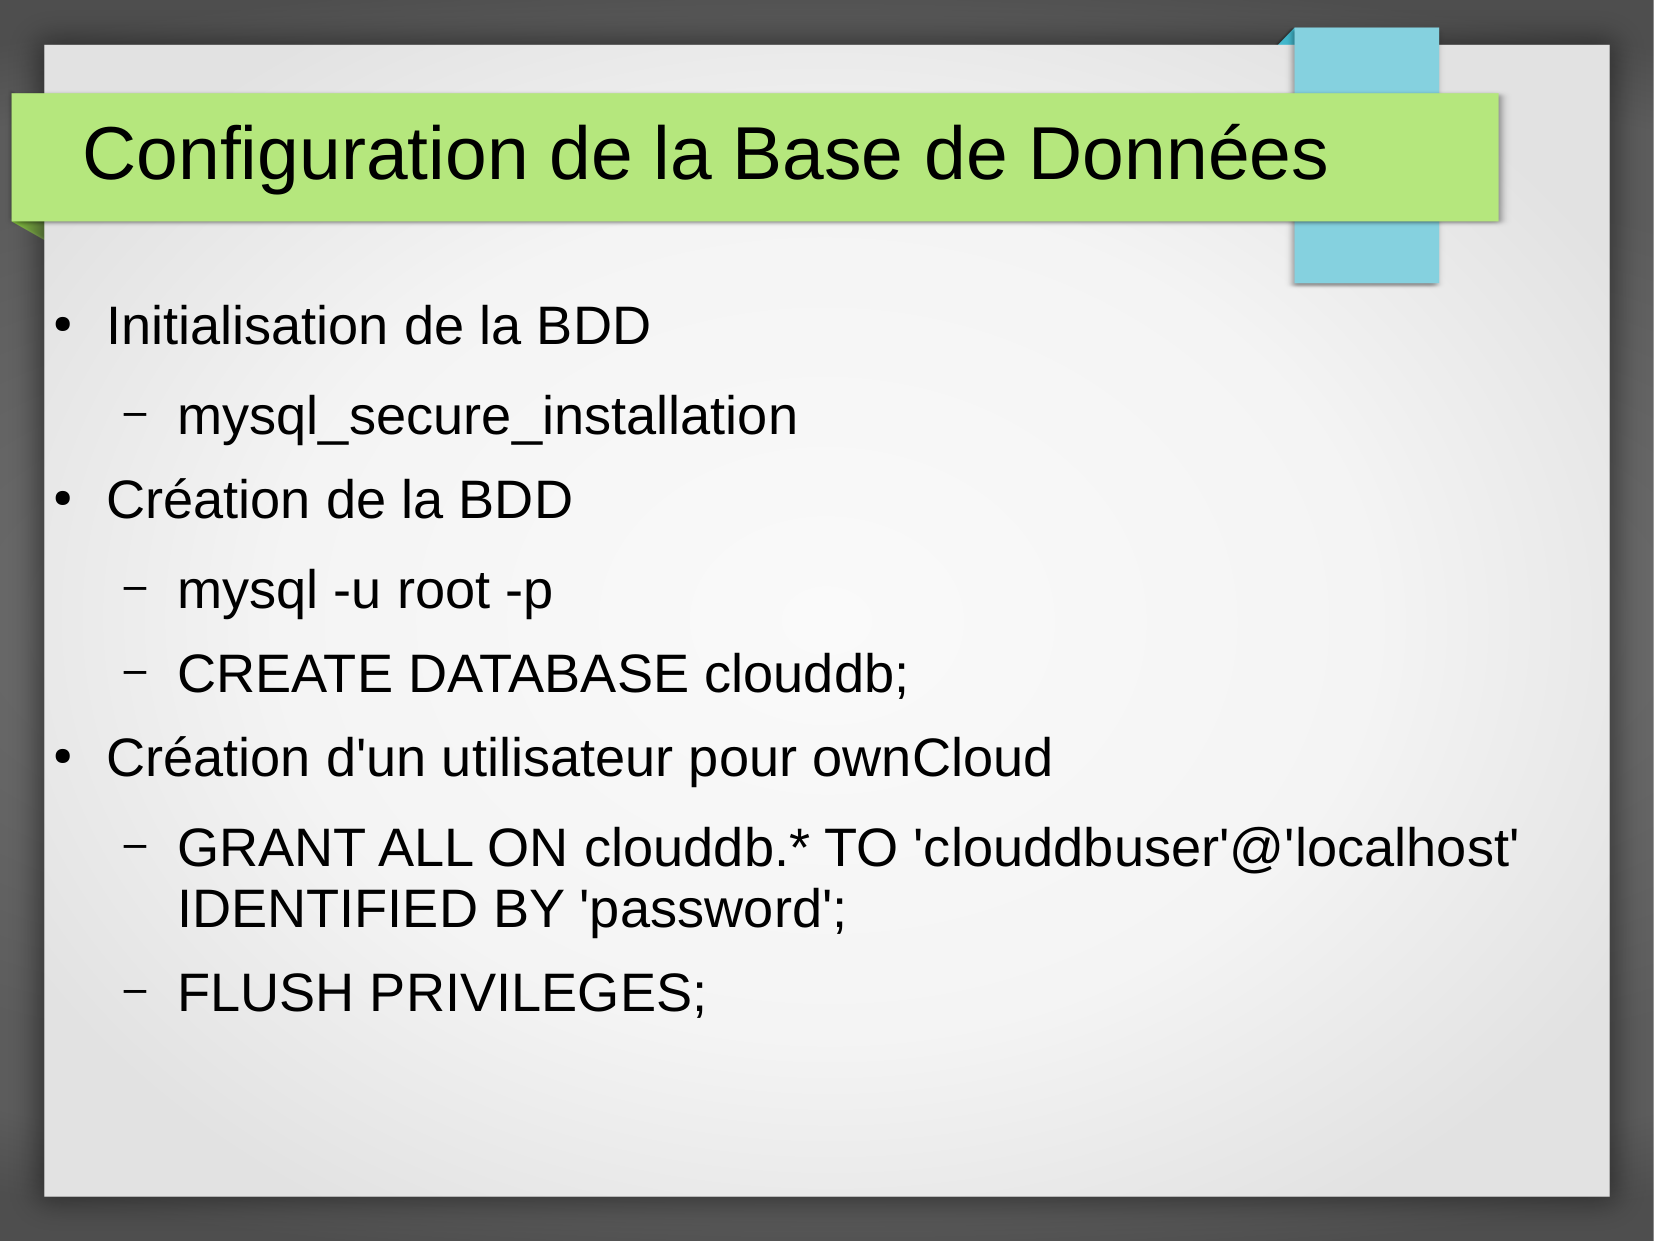

# Configuration de la Base de Données
Initialisation de la BDD
mysql_secure_installation
Création de la BDD
mysql -u root -p
CREATE DATABASE clouddb;
Création d'un utilisateur pour ownCloud
GRANT ALL ON clouddb.* TO 'clouddbuser'@'localhost' IDENTIFIED BY 'password';
FLUSH PRIVILEGES;